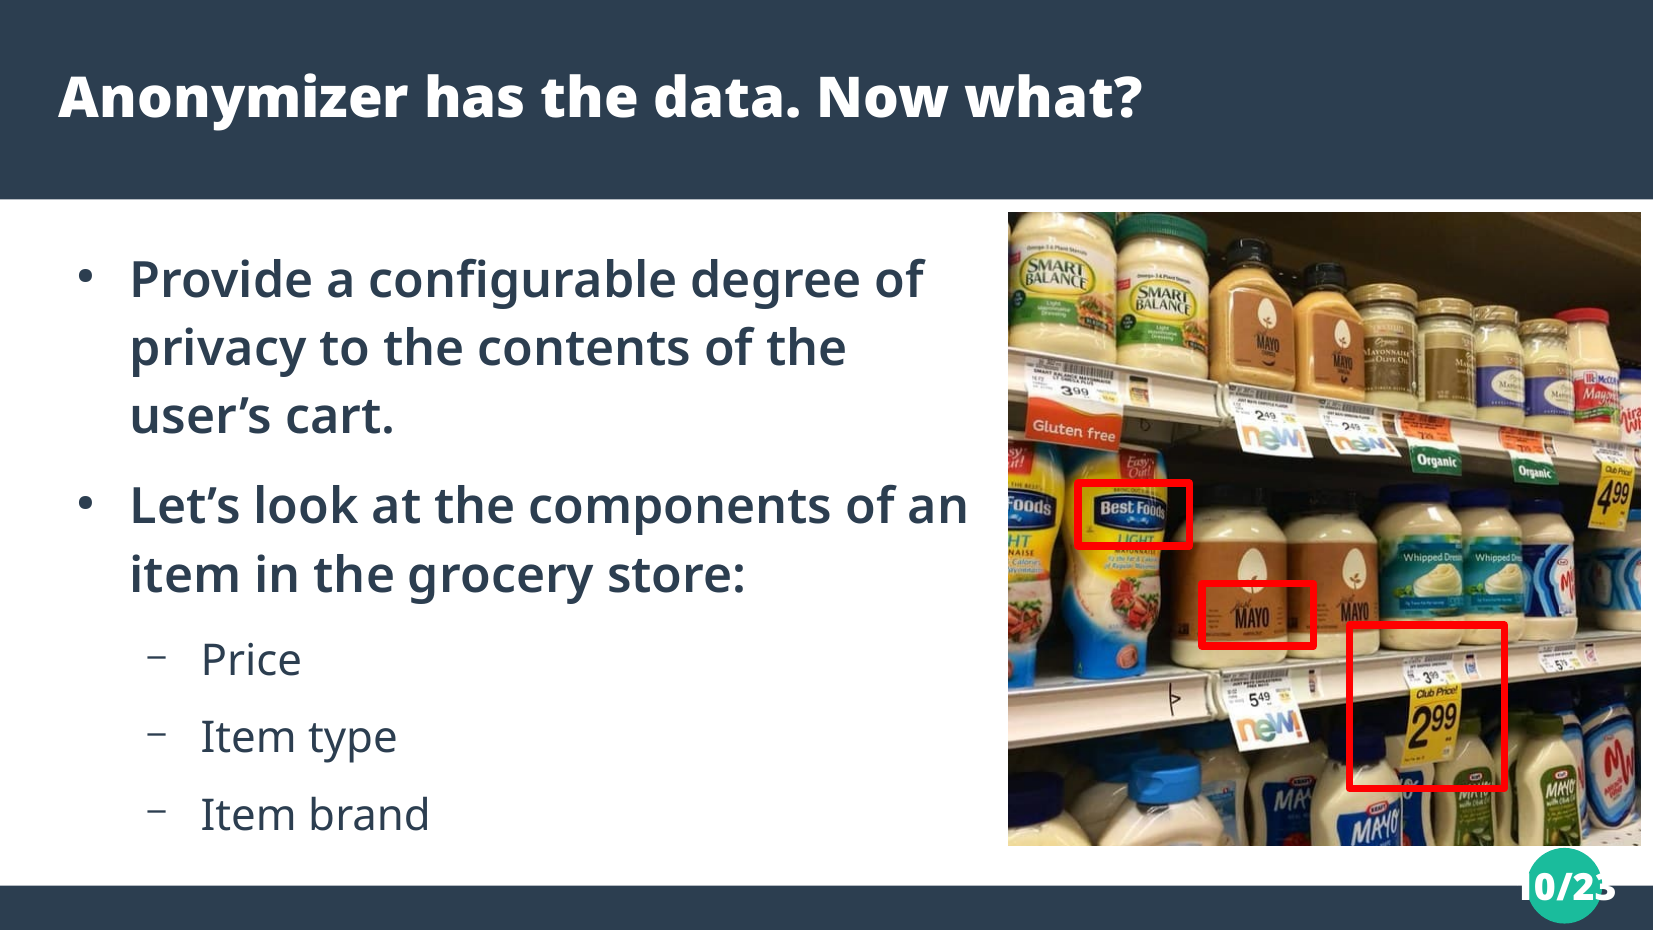

# Anonymizer has the data. Now what?
Provide a configurable degree of privacy to the contents of the user’s cart.
Let’s look at the components of an item in the grocery store:
Price
Item type
Item brand